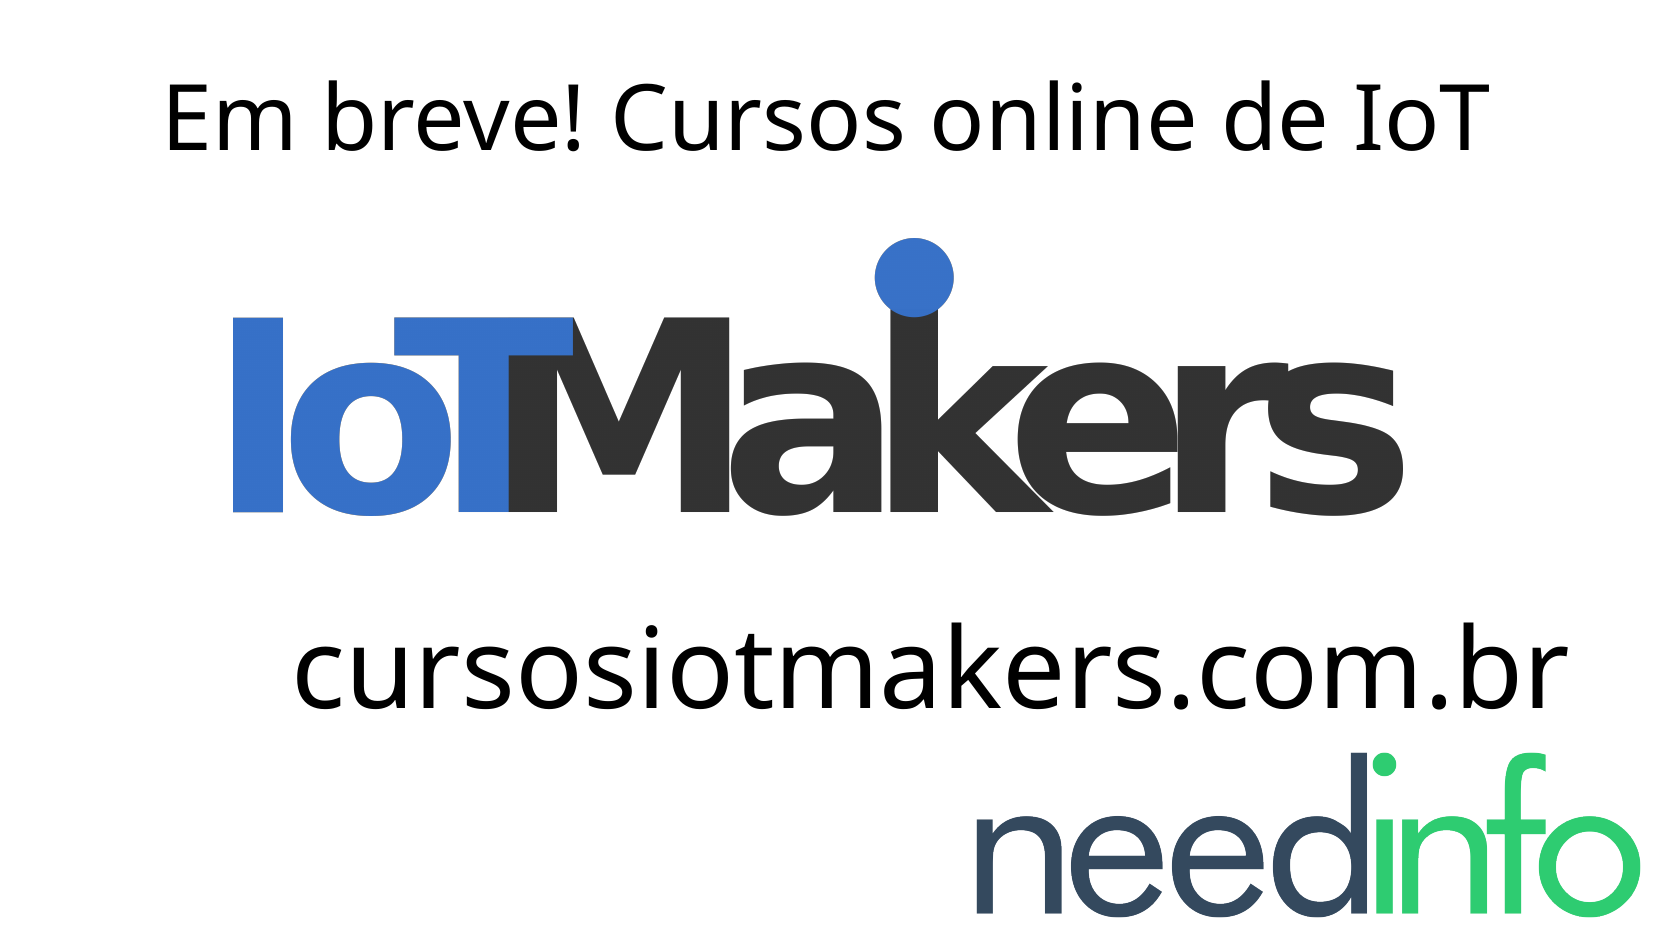

# Em breve! Cursos online de IoT
cursosiotmakers.com.br